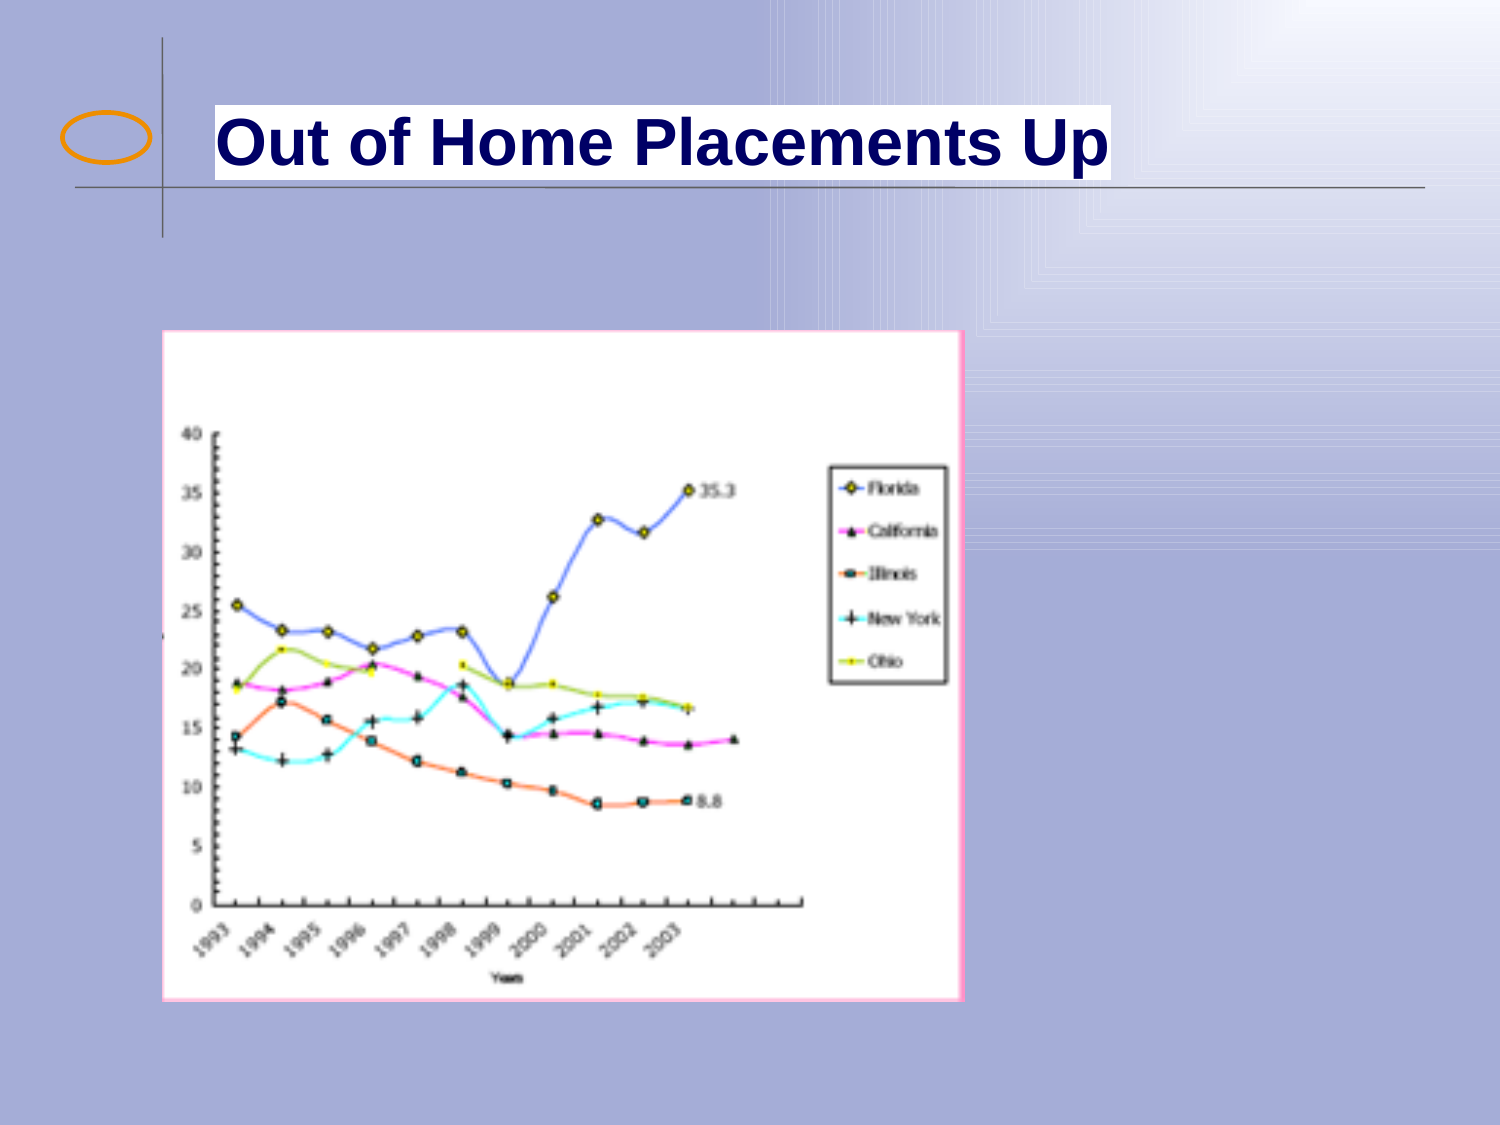

# Out of Home Placements Up
Slide: IV-E Waiver (1)